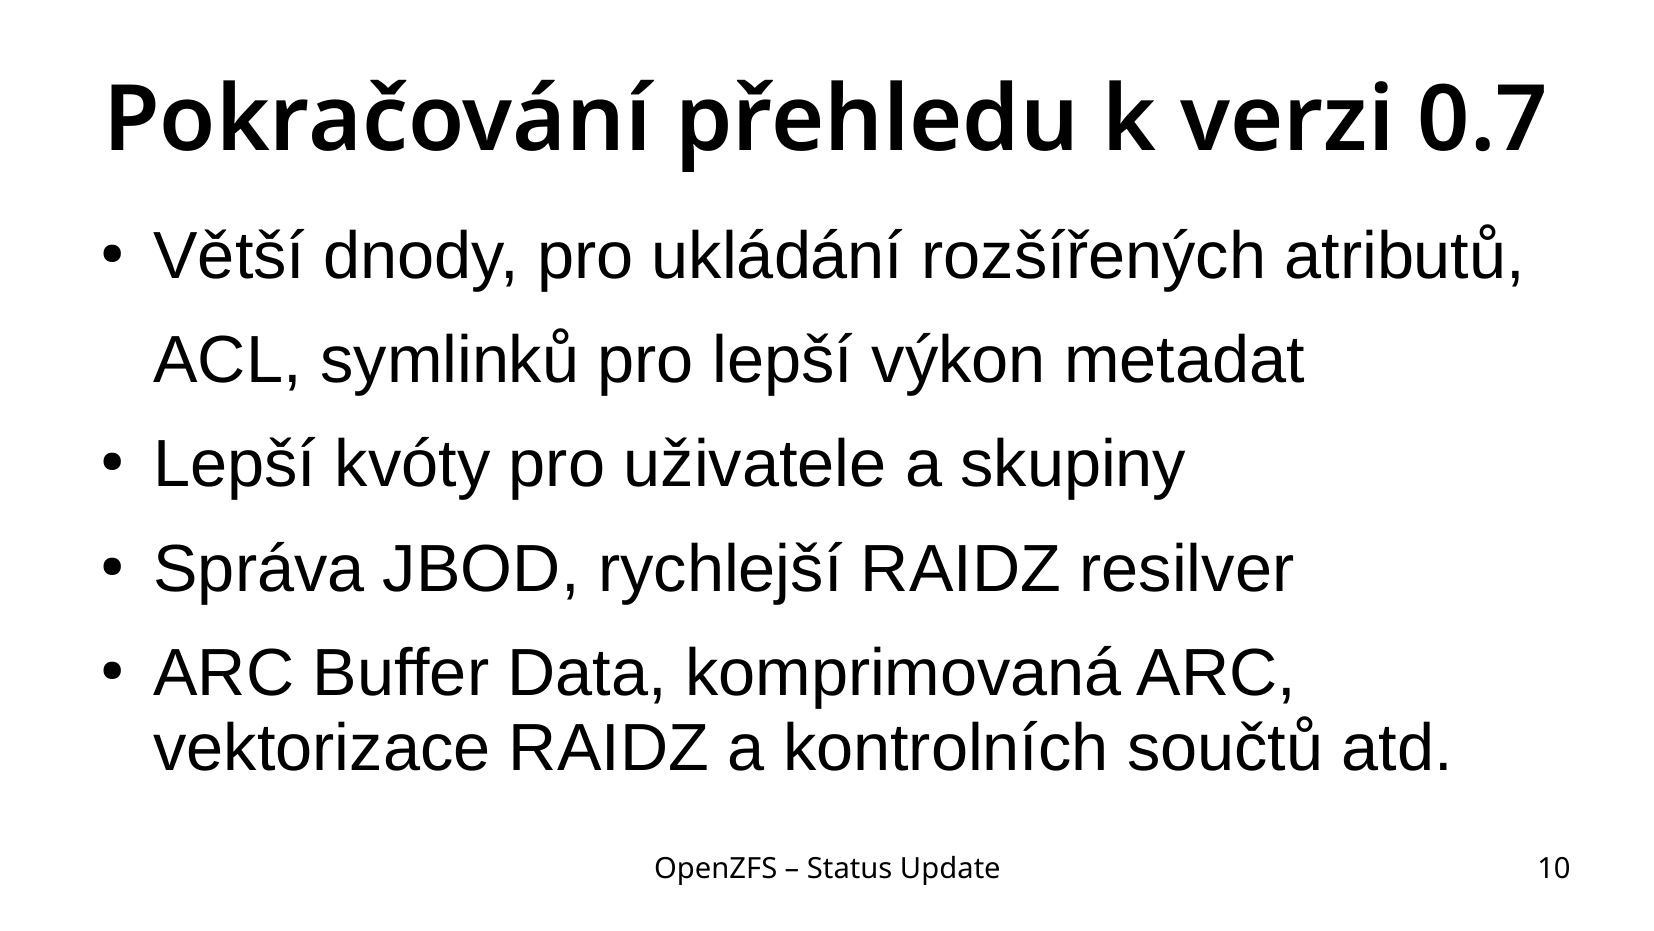

# Pokračování přehledu k verzi 0.7
Větší dnody, pro ukládání rozšířených atributů,
ACL, symlinků pro lepší výkon metadat
Lepší kvóty pro uživatele a skupiny
Správa JBOD, rychlejší RAIDZ resilver
ARC Buffer Data, komprimovaná ARC, vektorizace RAIDZ a kontrolních součtů atd.
OpenZFS – Status Update
10